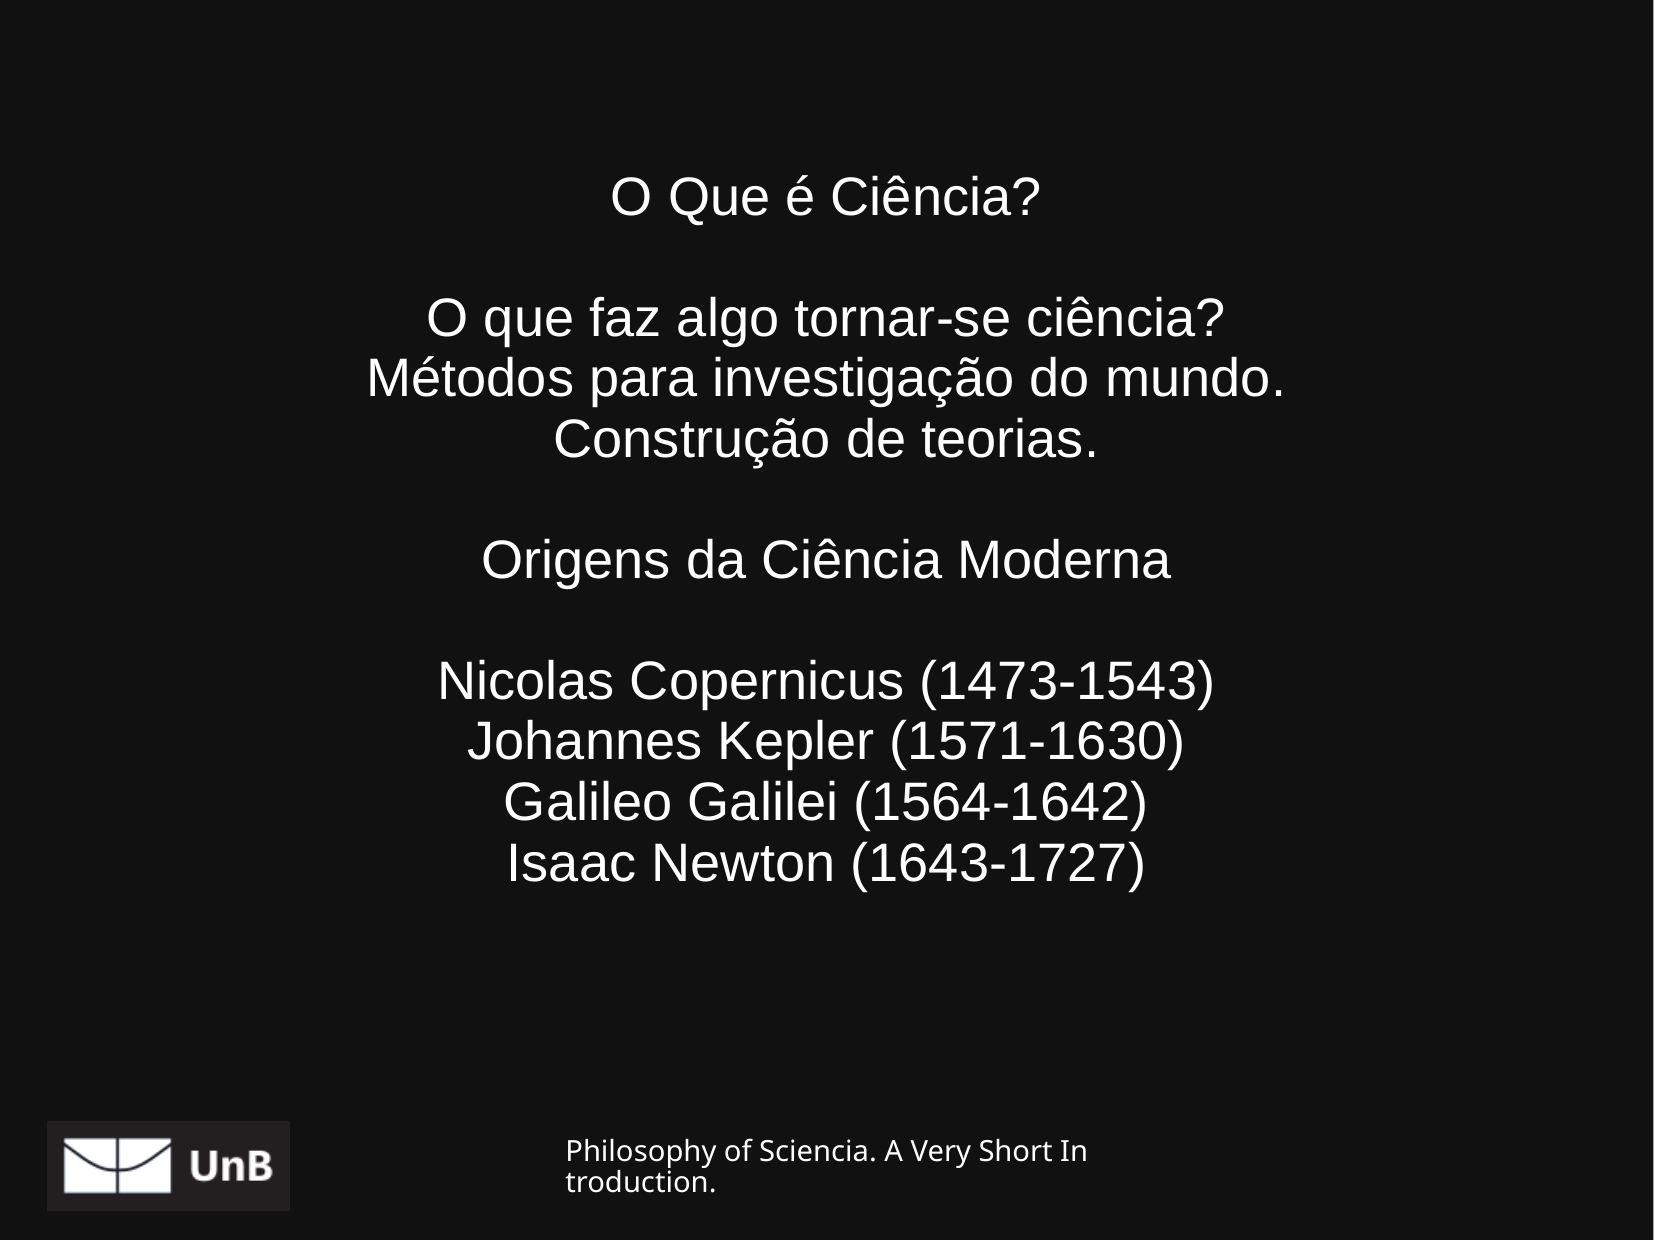

# O Que é Ciência?
O que faz algo tornar-se ciência?
Métodos para investigação do mundo.
Construção de teorias.
Origens da Ciência Moderna
Nicolas Copernicus (1473-1543)
Johannes Kepler (1571-1630)
Galileo Galilei (1564-1642)
Isaac Newton (1643-1727)
Philosophy of Sciencia. A Very Short Introduction.